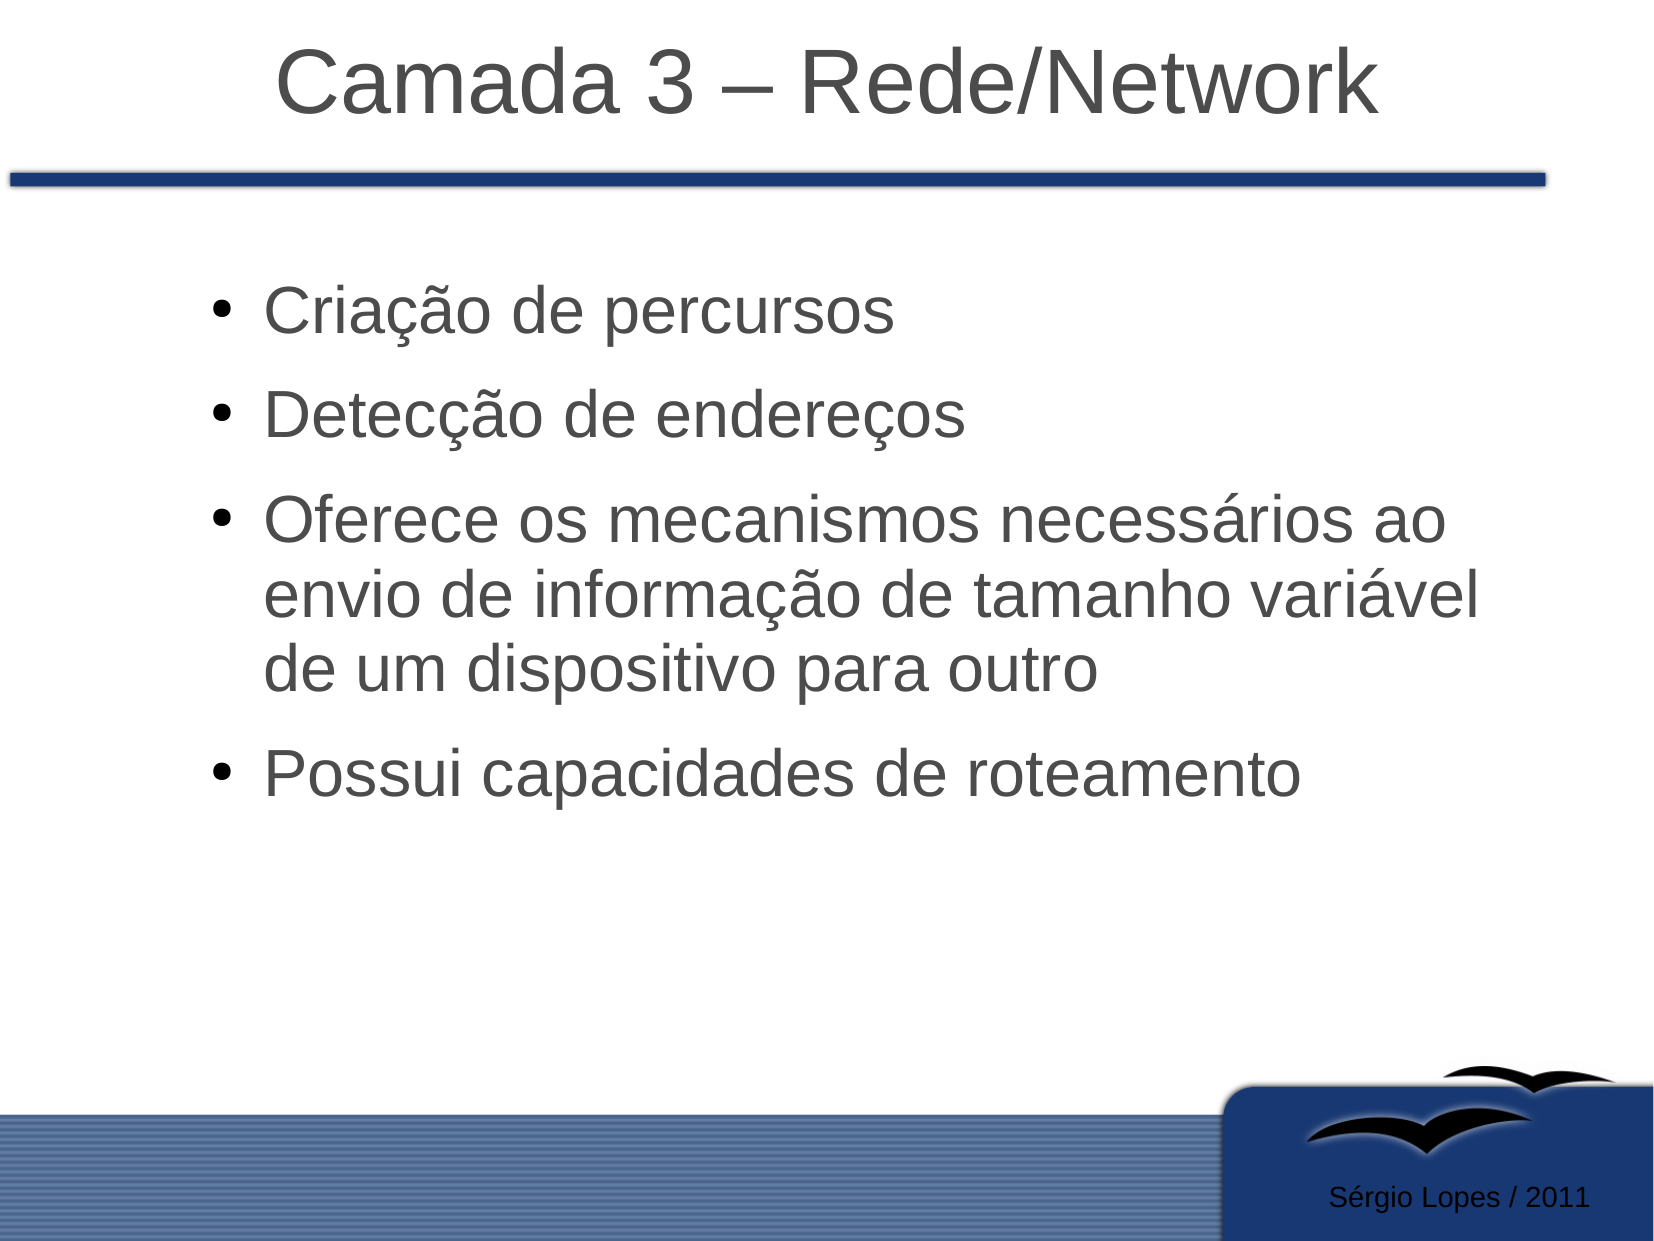

# Camada 3 – Rede/Network
Criação de percursos
Detecção de endereços
Oferece os mecanismos necessários ao envio de informação de tamanho variável de um dispositivo para outro
Possui capacidades de roteamento
Sérgio Lopes / 2011